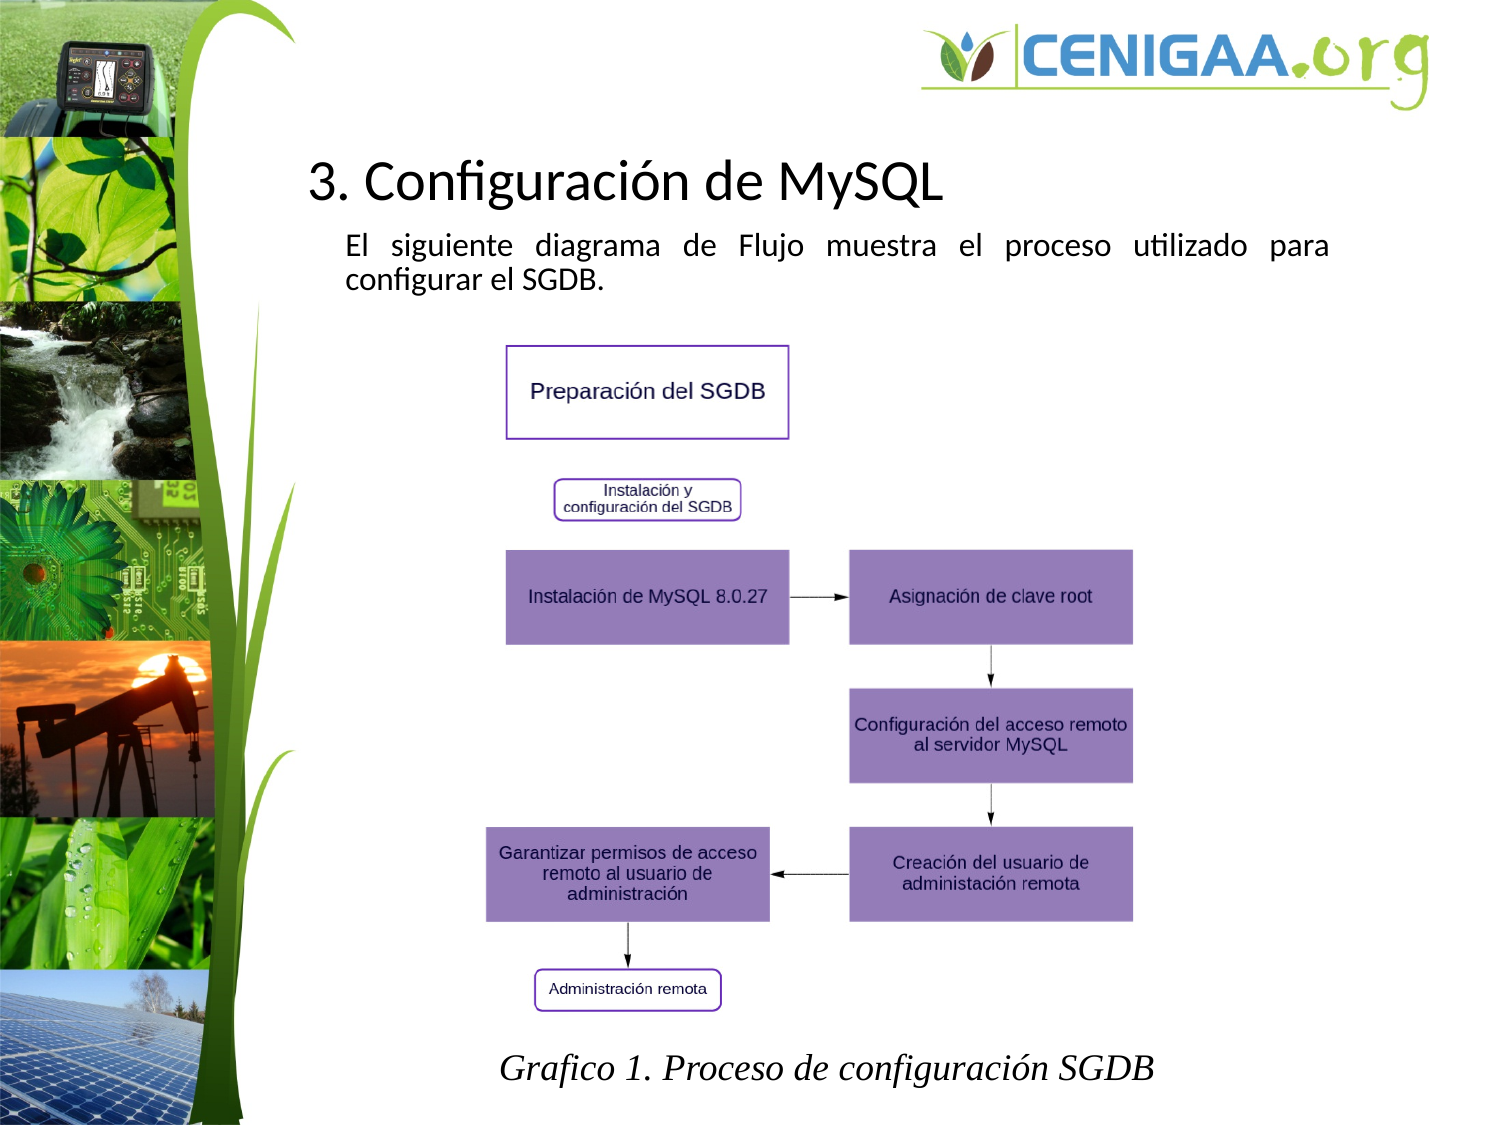

# 3. Configuración de MySQL
El siguiente diagrama de Flujo muestra el proceso utilizado para configurar el SGDB.
Tabla 3. Sistema Gestor de base de datos
Grafico 1. Proceso de configuración SGDB